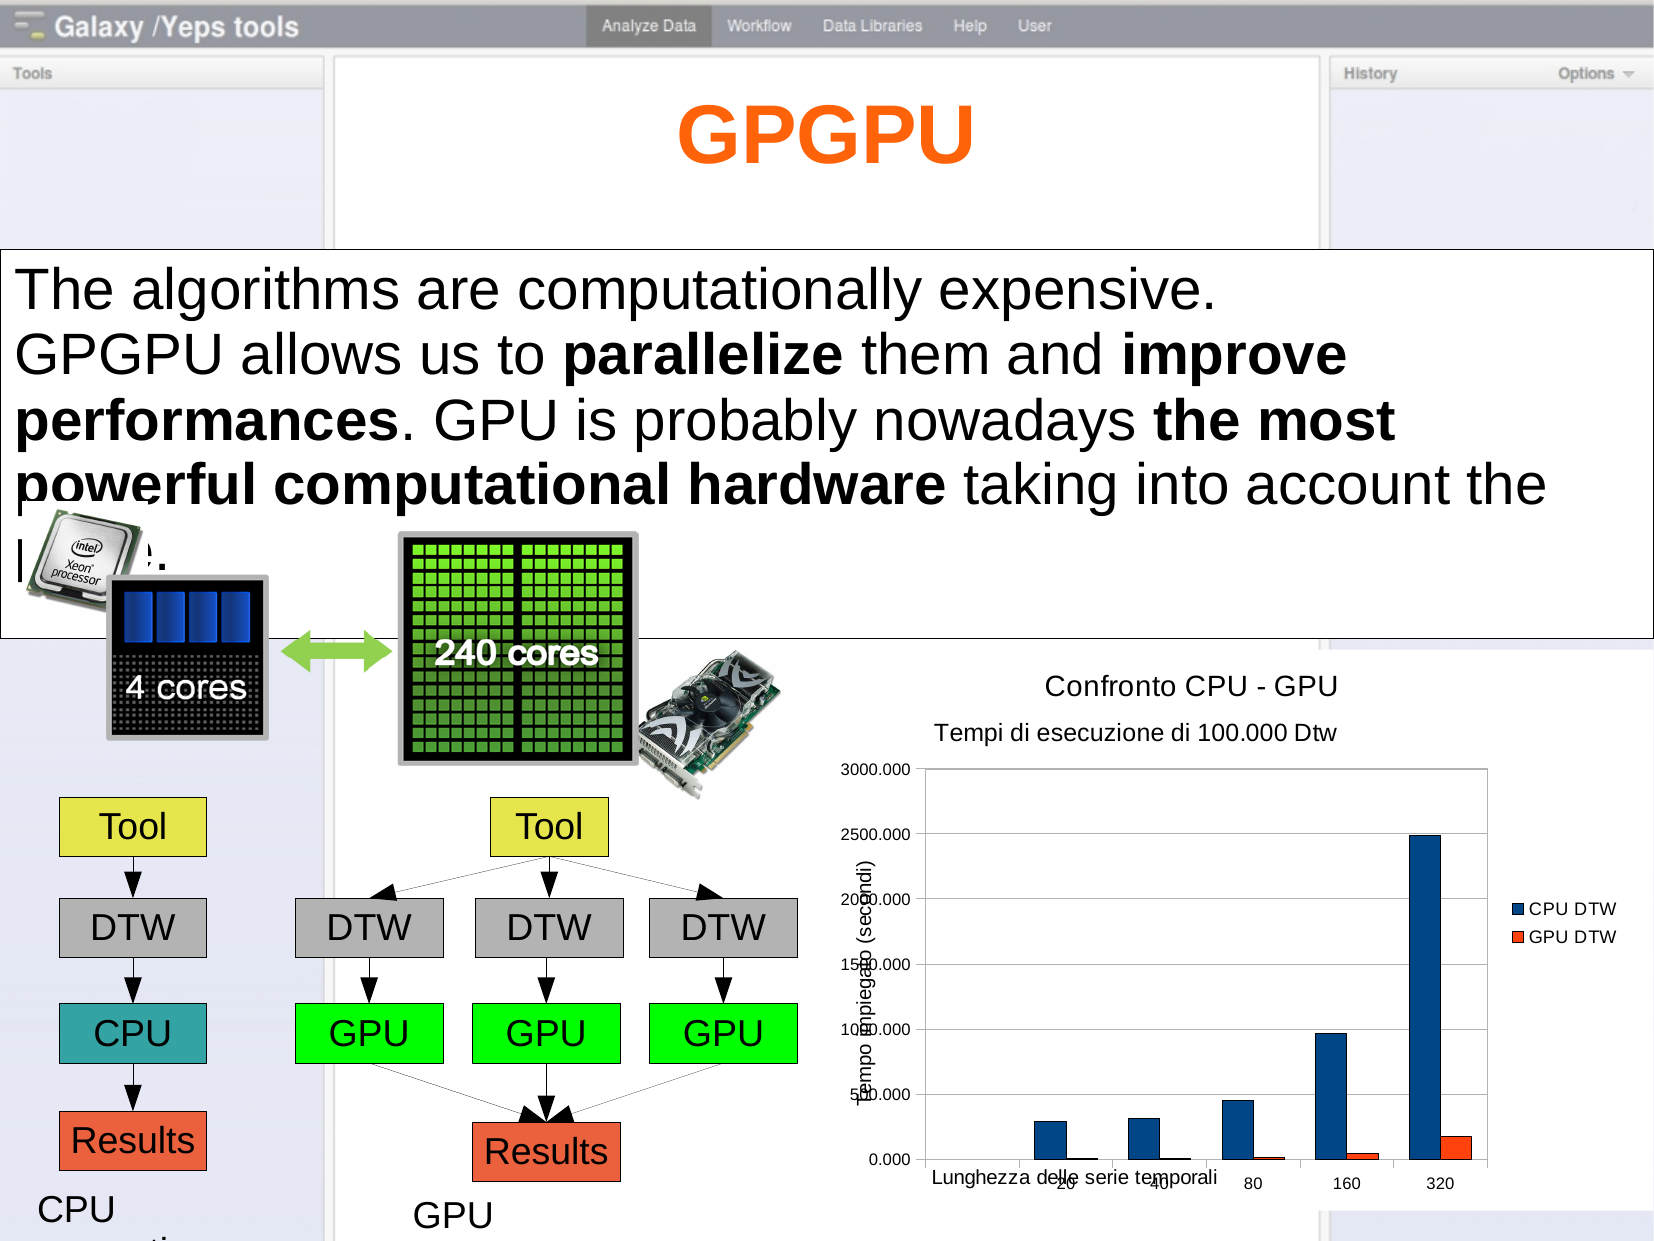

# GPGPU
The algorithms are computationally expensive.
GPGPU allows us to parallelize them and improve performances. GPU is probably nowadays the most powerful computational hardware taking into account the price.
### Chart: Confronto CPU - GPU
Tempi di esecuzione di 100.000 Dtw
| Category | CPU DTW | GPU DTW |
|---|---|---|
| None | None | None |
| 20 | 291.69 | 1.52 |
| 40 | 309.82 | 4.09 |
| 80 | 447.79 | 13.62 |
| 160 | 967.29 | 46.46 |
| 320 | 2488.6 | 175.07 |Tool
Tool
DTW
DTW
DTW
DTW
CPU
GPU
GPU
GPU
Results
Results
CPU computing
GPU computing